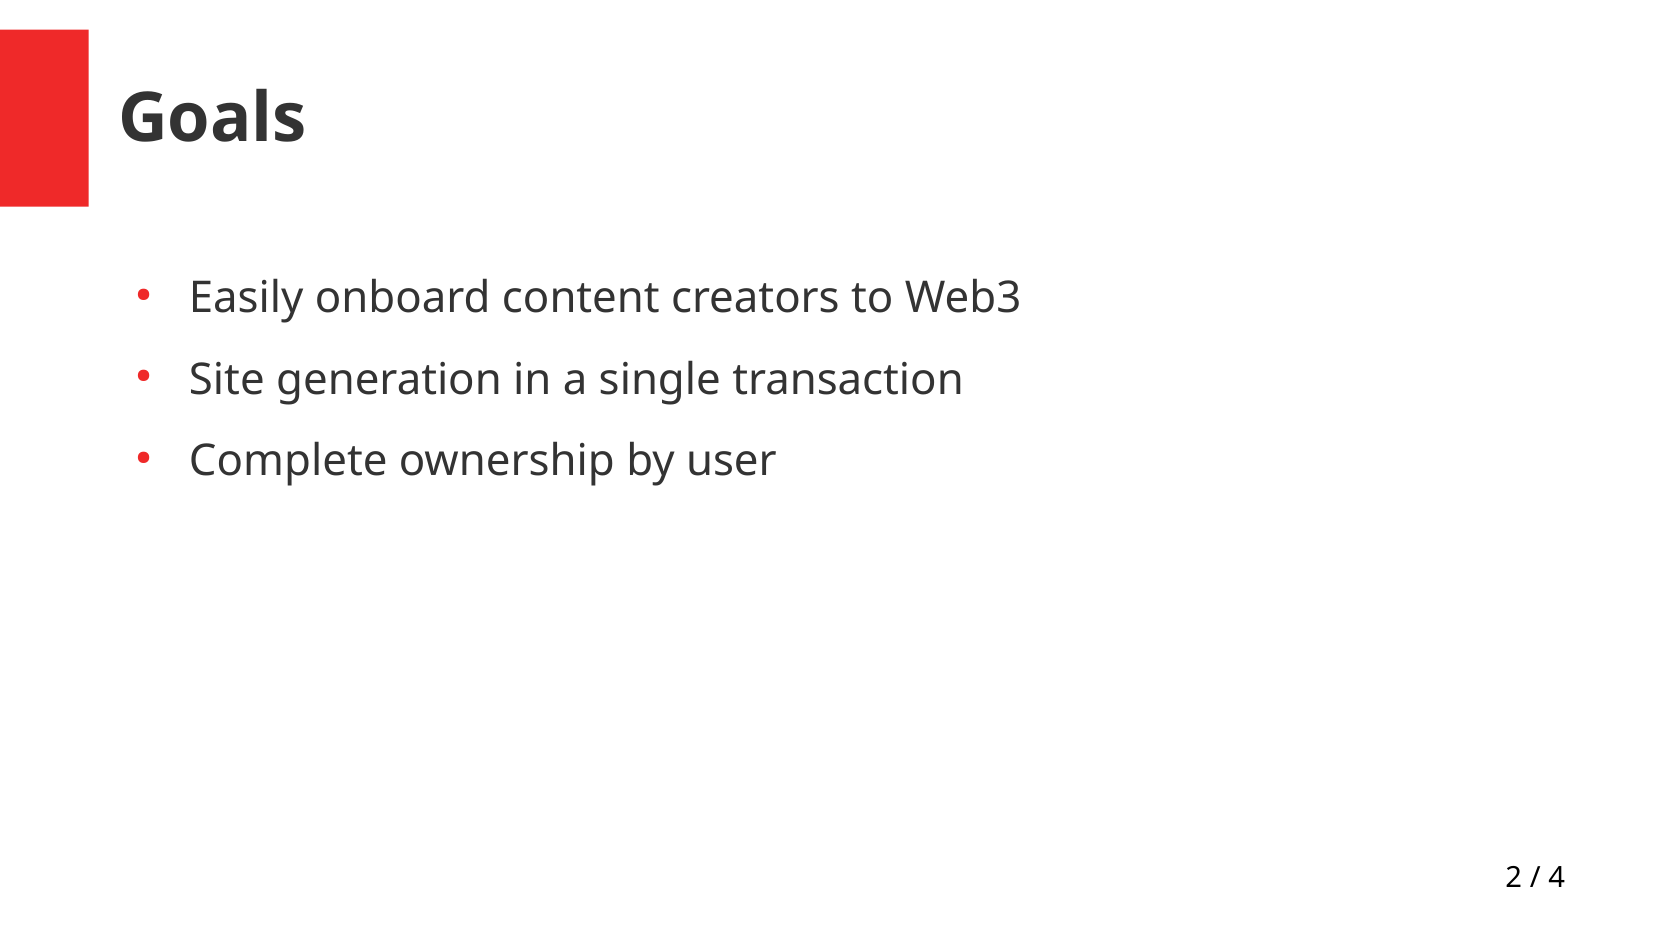

# Goals
Easily onboard content creators to Web3
Site generation in a single transaction
Complete ownership by user
2